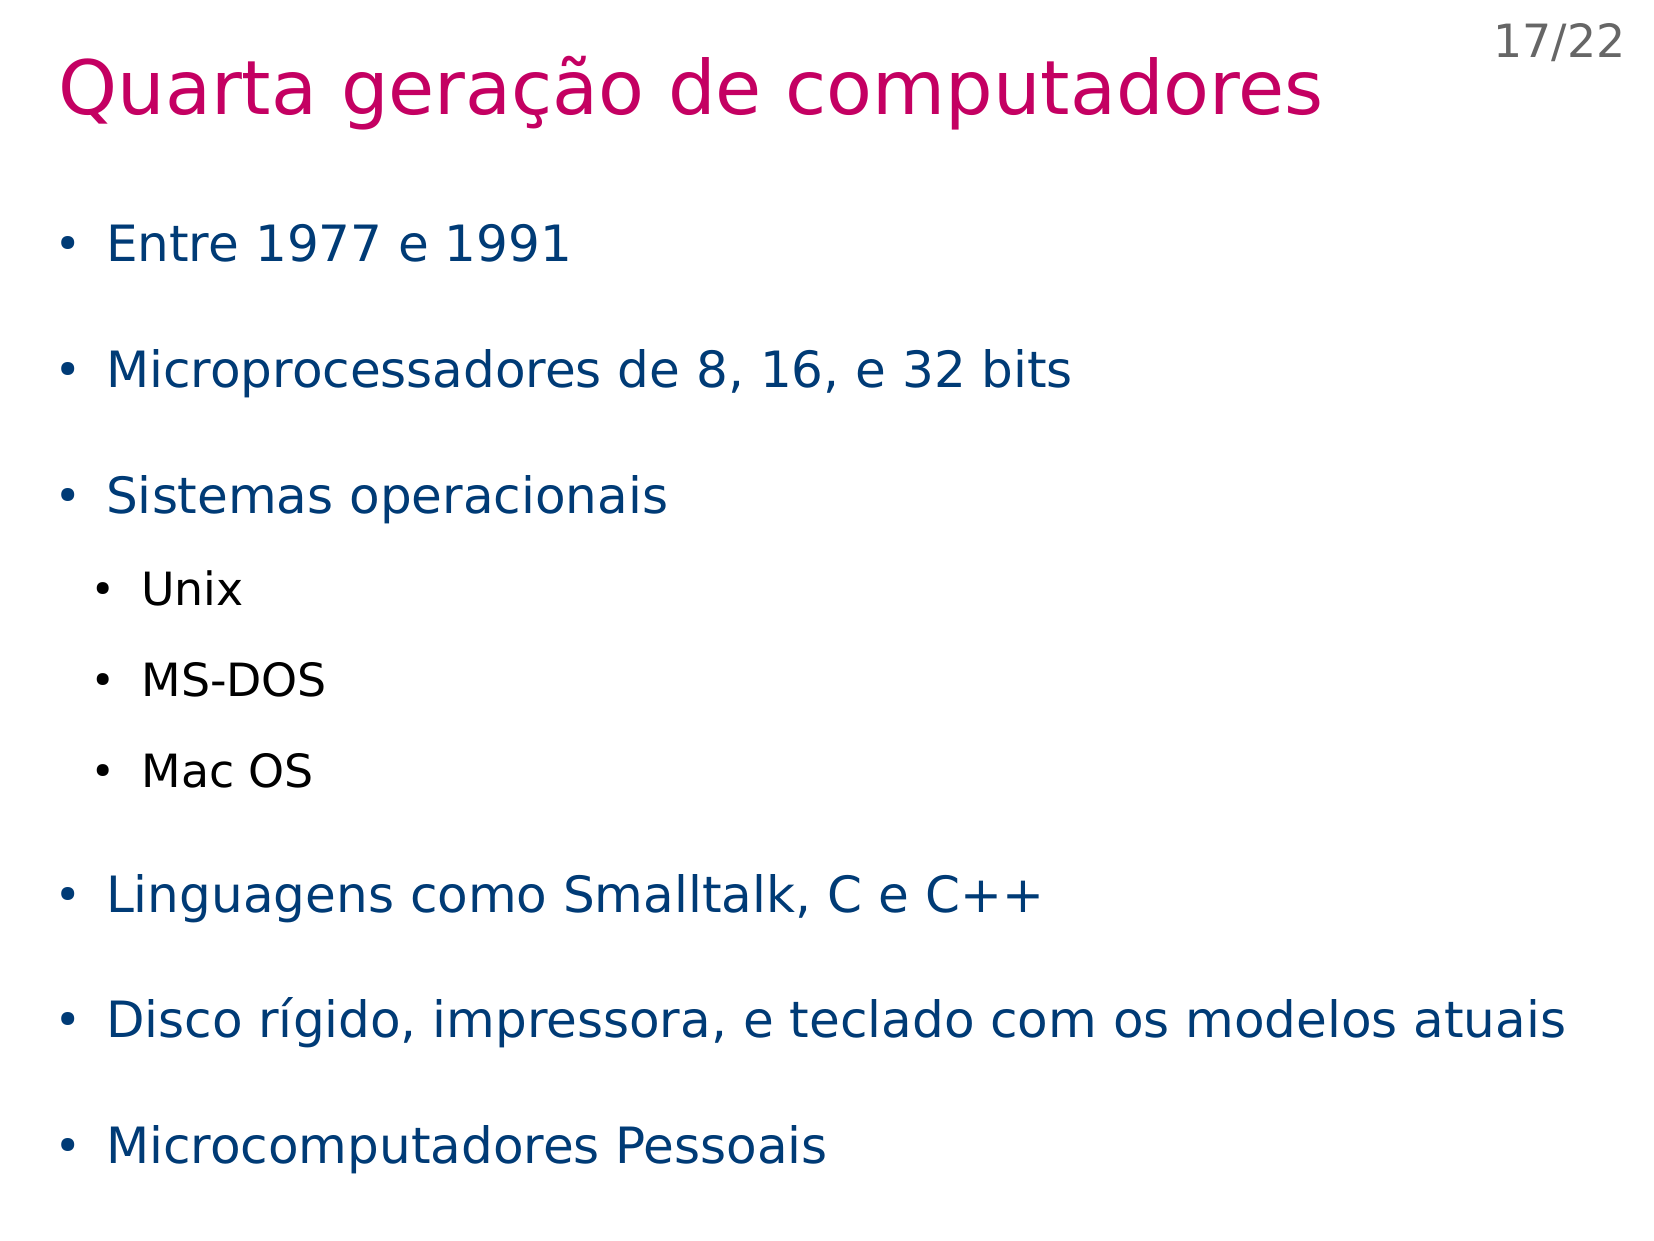

17
# Quarta geração de computadores
Entre 1977 e 1991
Microprocessadores de 8, 16, e 32 bits
Sistemas operacionais
Unix
MS-DOS
Mac OS
Linguagens como Smalltalk, C e C++
Disco rígido, impressora, e teclado com os modelos atuais
Microcomputadores Pessoais